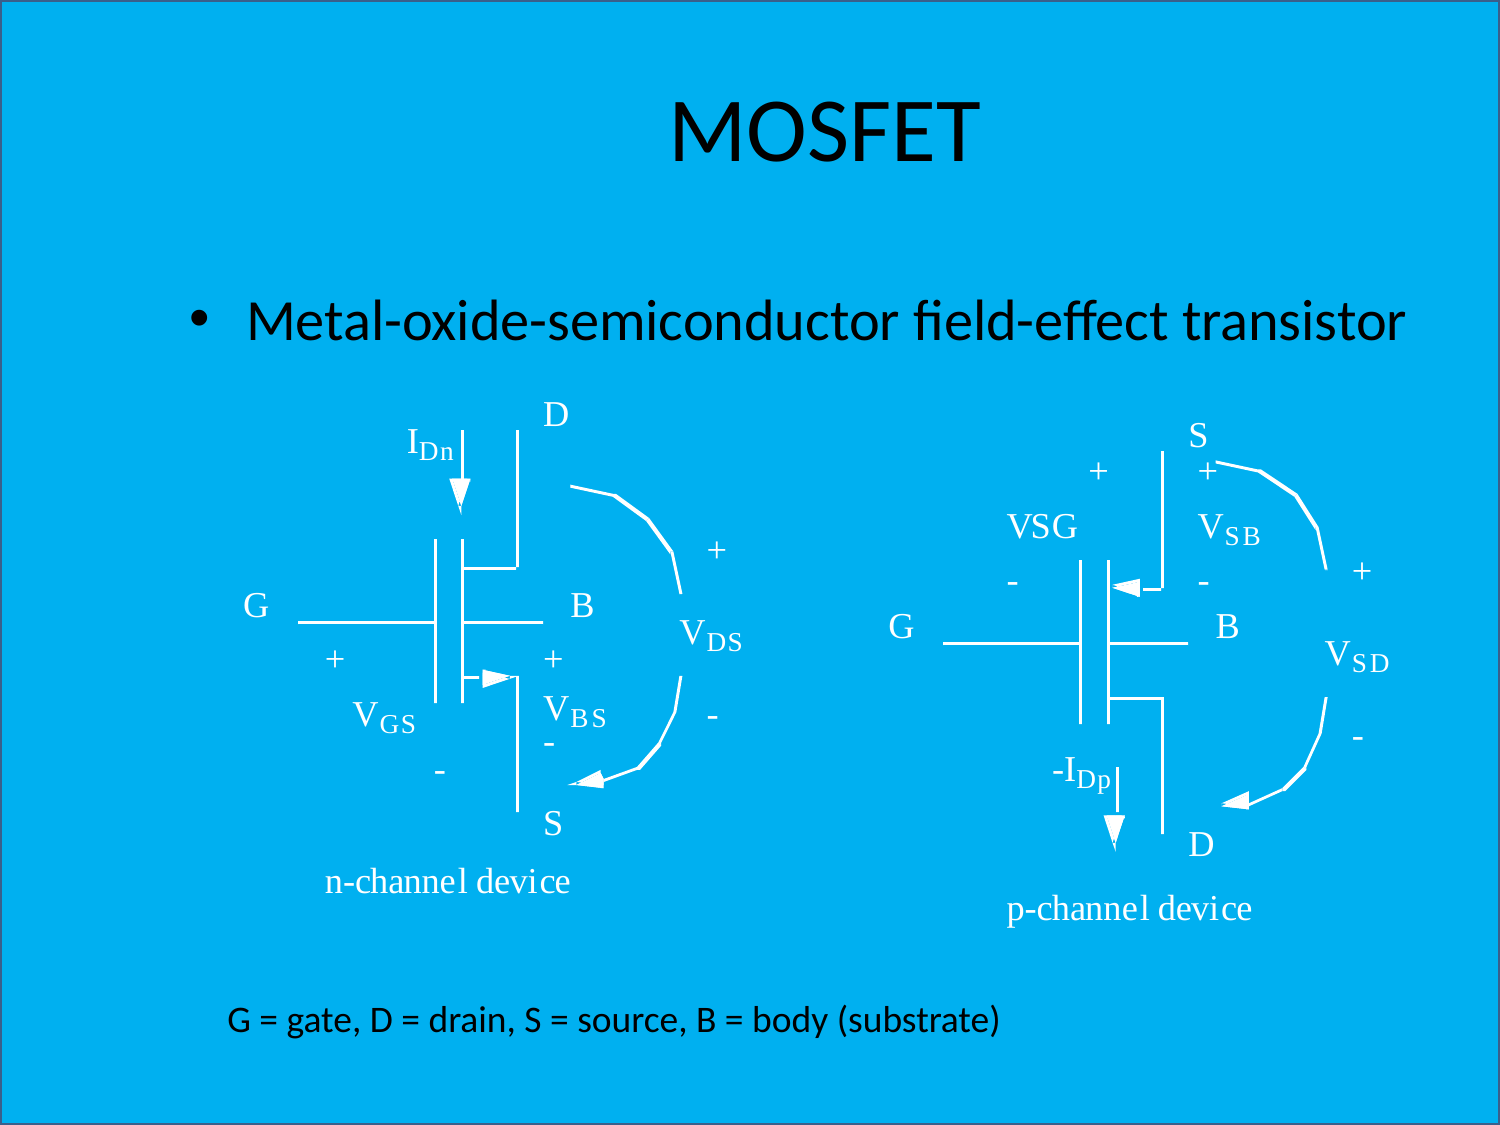

MOSFET
Metal-oxide-semiconductor field-effect transistor
G = gate, D = drain, S = source, B = body (substrate)